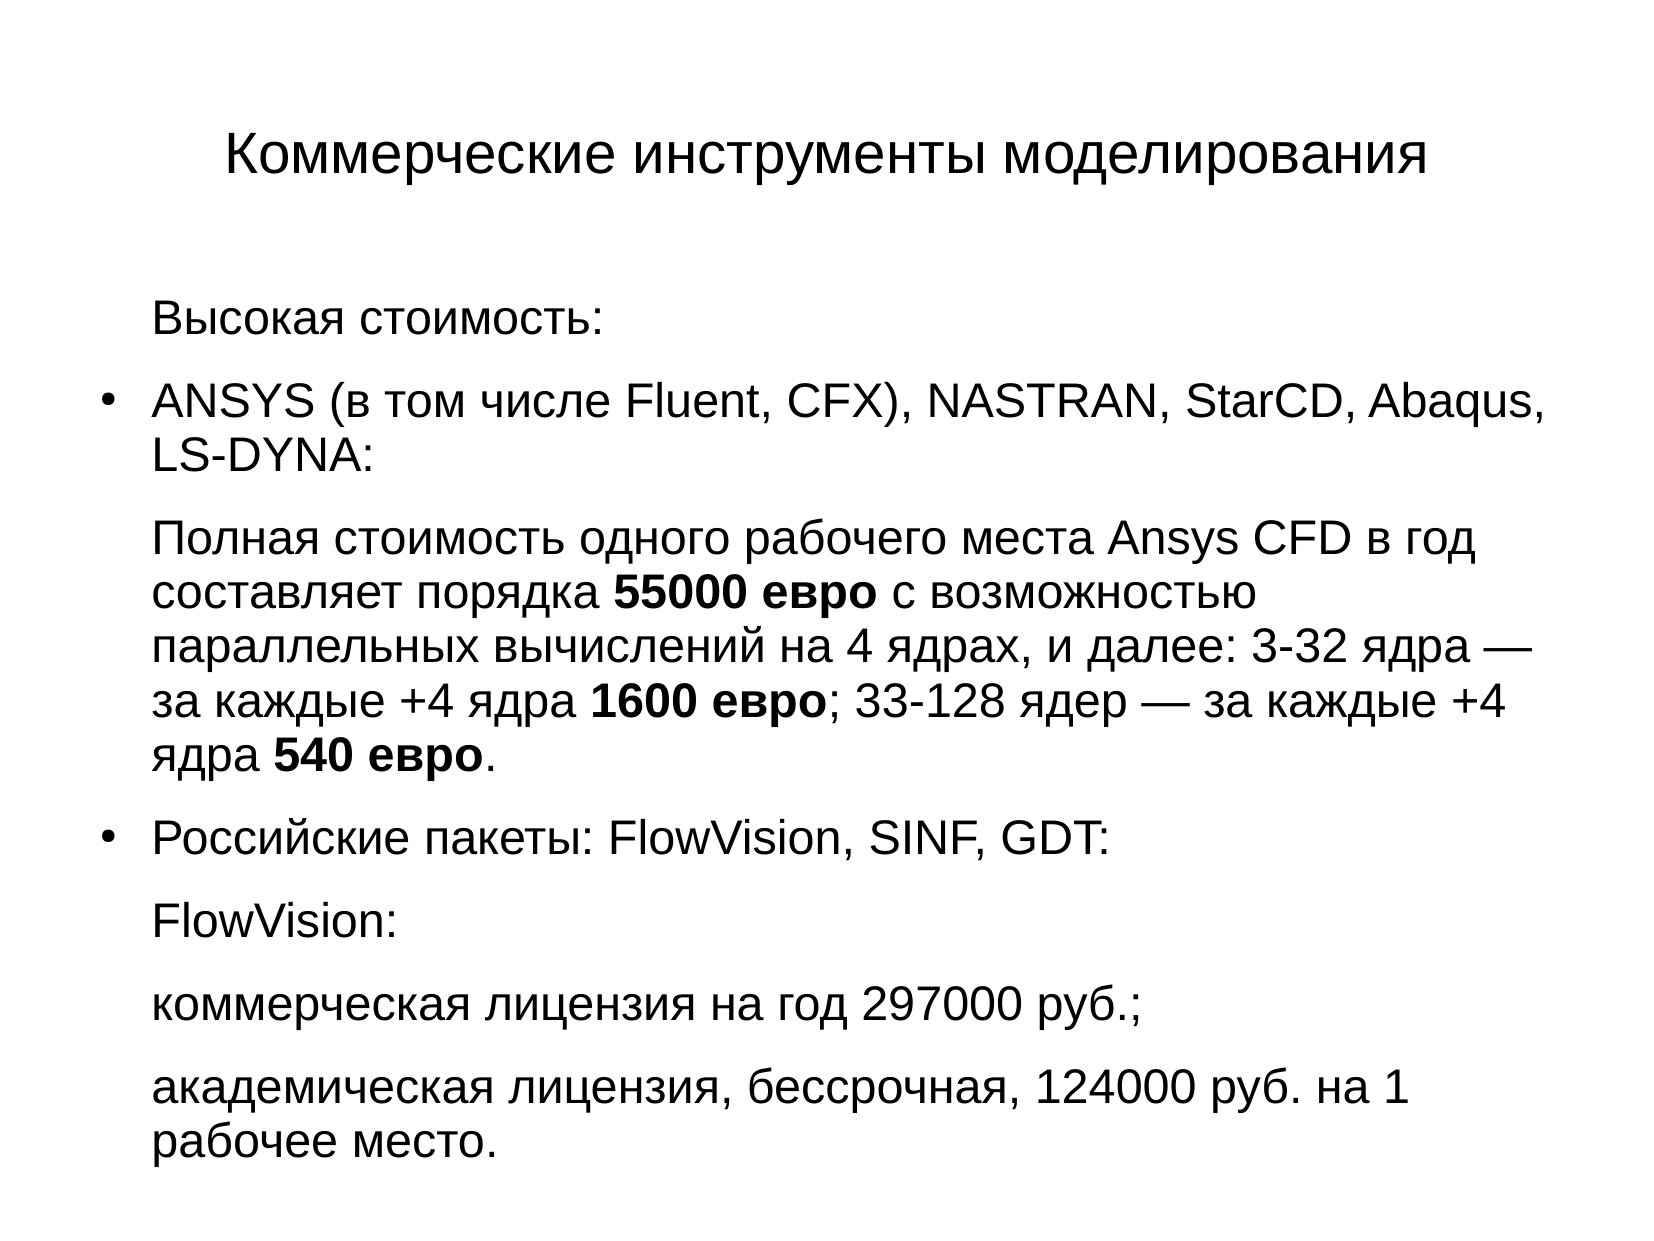

# Коммерческие инструменты моделирования
Высокая стоимость:
ANSYS (в том числе Fluent, CFX), NASTRAN, StarCD, Abaqus, LS-DYNA:
Полная стоимость одного рабочего места Ansys CFD в год составляет порядка 55000 евро с возможностью параллельных вычислений на 4 ядрах, и далее: 3-32 ядра — за каждые +4 ядра 1600 евро; 33-128 ядер — за каждые +4 ядра 540 евро.
Российские пакеты: FlowVision, SINF, GDT:
FlowVision:
коммерческая лицензия на год 297000 руб.;
академическая лицензия, бессрочная, 124000 руб. на 1 рабочее место.